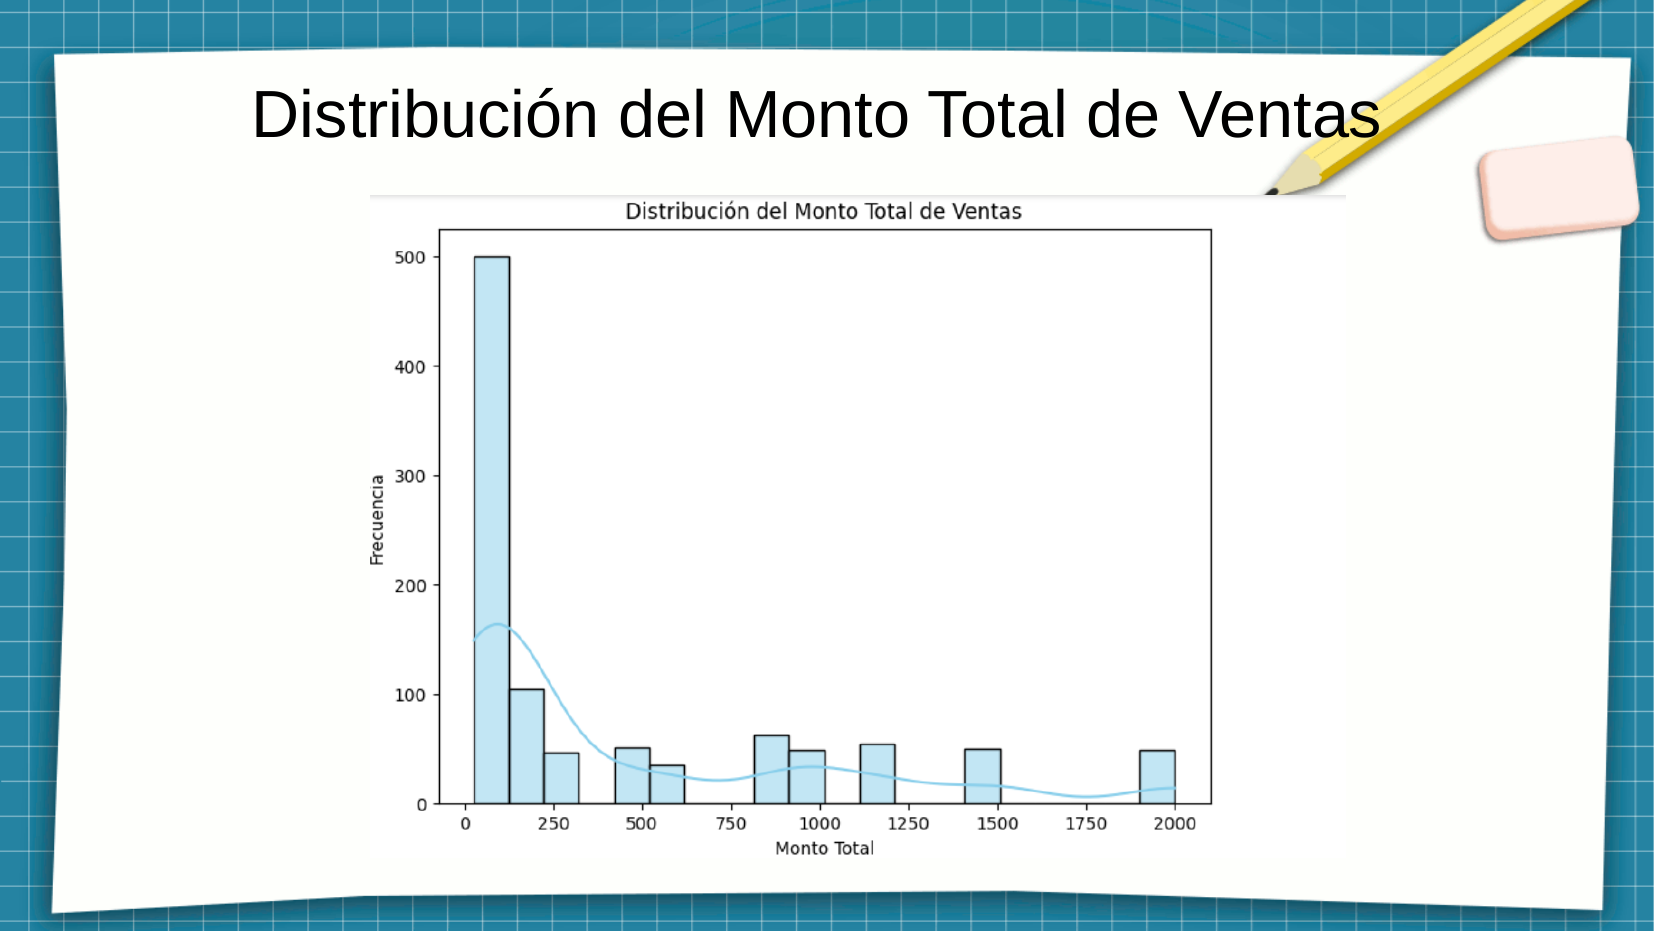

# Distribución del Monto Total de Ventas